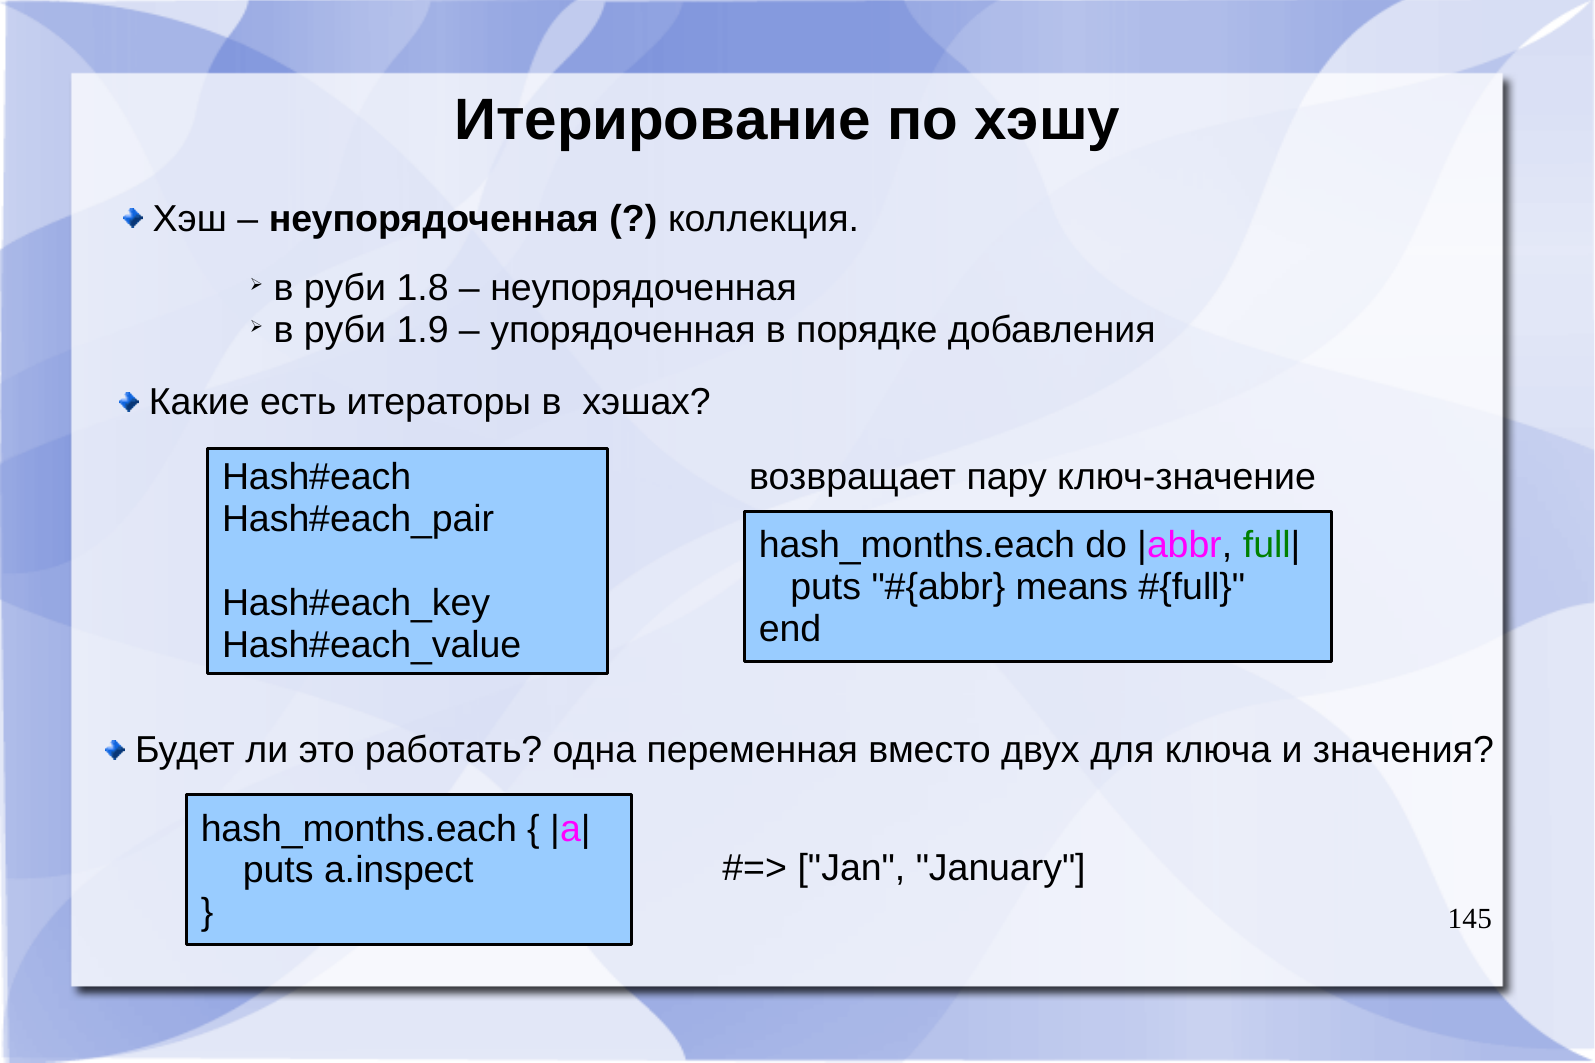

# Итерирование по хэшу
 Хэш – неупорядоченная (?) коллекция.
 в руби 1.8 – неупорядоченная
 в руби 1.9 – упорядоченная в порядке добавления
 Какие есть итераторы в хэшах?
Hash#each
Hash#each_pair
Hash#each_key
Hash#each_value
возвращает пару ключ-значение
hash_months.each do |abbr, full|
 puts "#{abbr} means #{full}"
end
 Будет ли это работать? одна переменная вместо двух для ключа и значения?
hash_months.each { |a|
 puts a.inspect
}
#=> ["Jan", "January"]
145